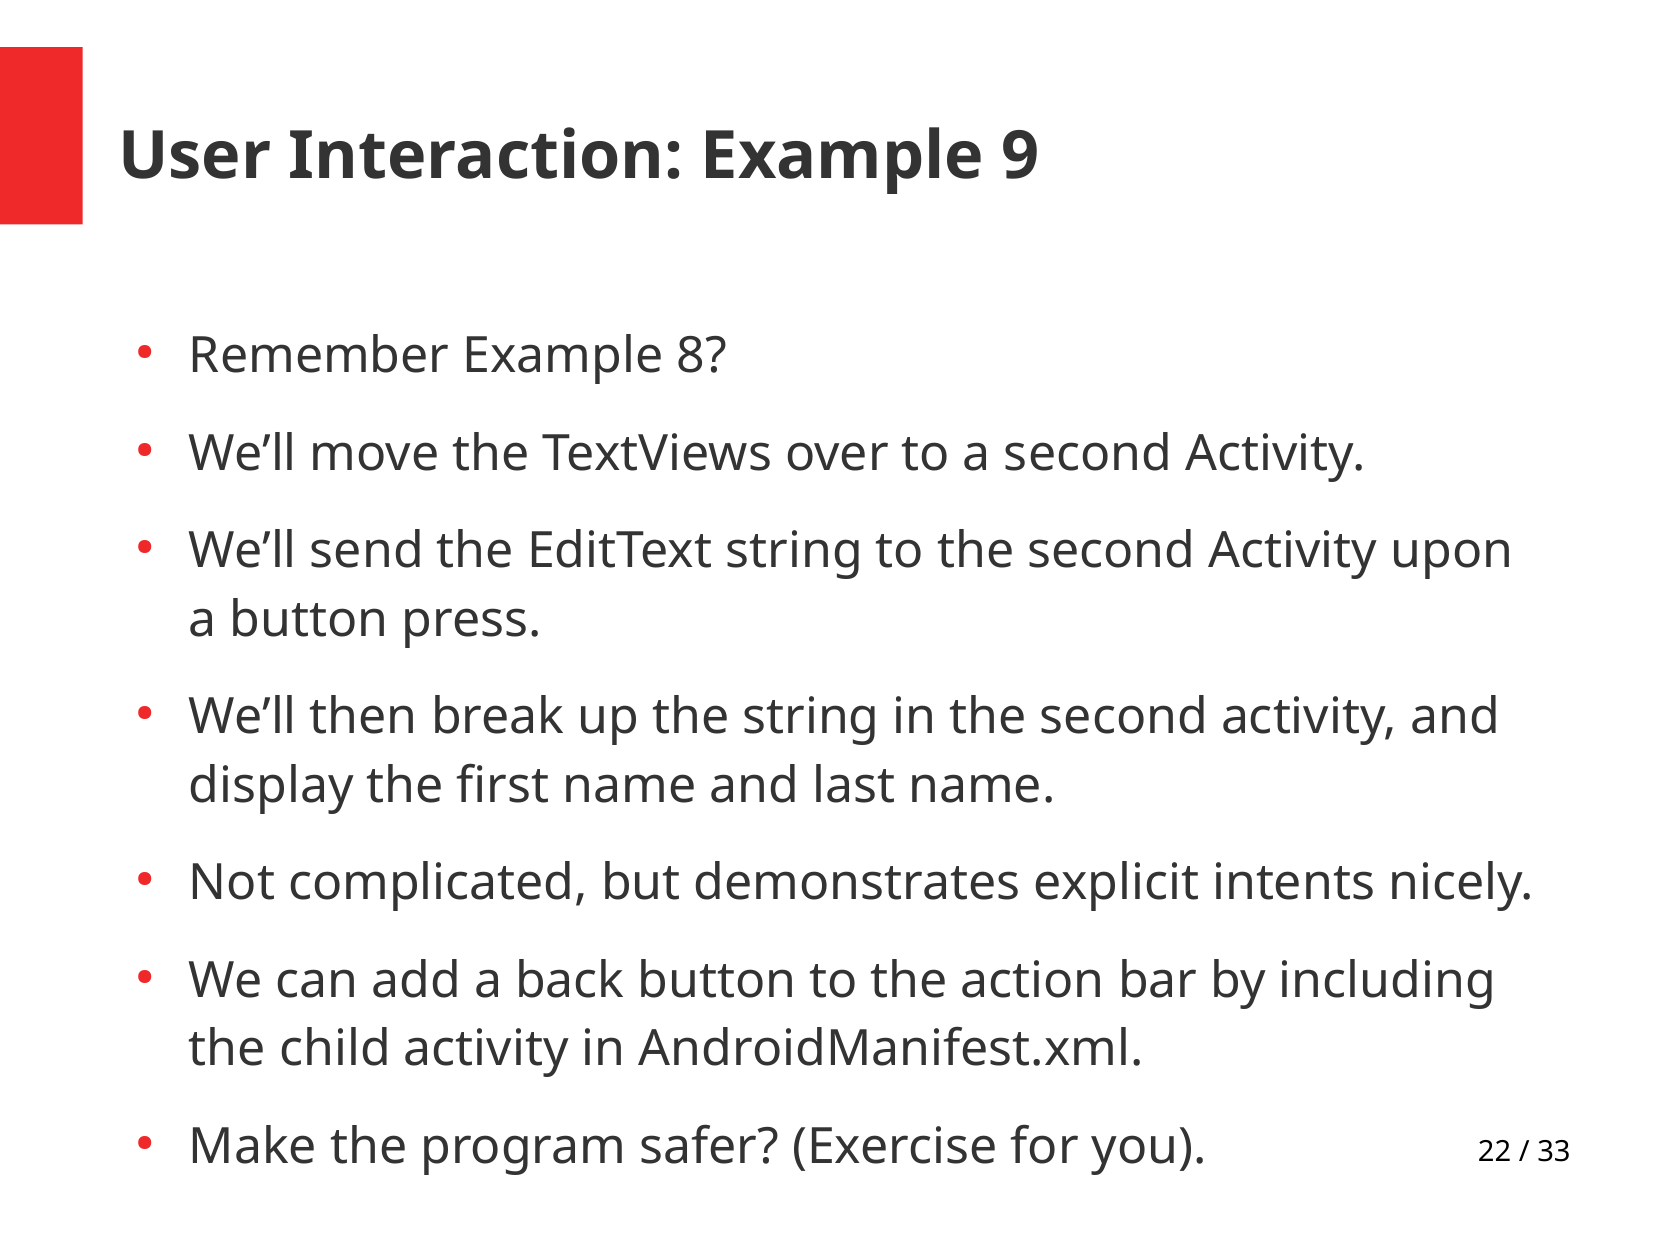

# User Interaction: Example 9
Remember Example 8?
We’ll move the TextViews over to a second Activity.
We’ll send the EditText string to the second Activity upon a button press.
We’ll then break up the string in the second activity, and display the first name and last name.
Not complicated, but demonstrates explicit intents nicely.
We can add a back button to the action bar by including the child activity in AndroidManifest.xml.
Make the program safer? (Exercise for you).
22